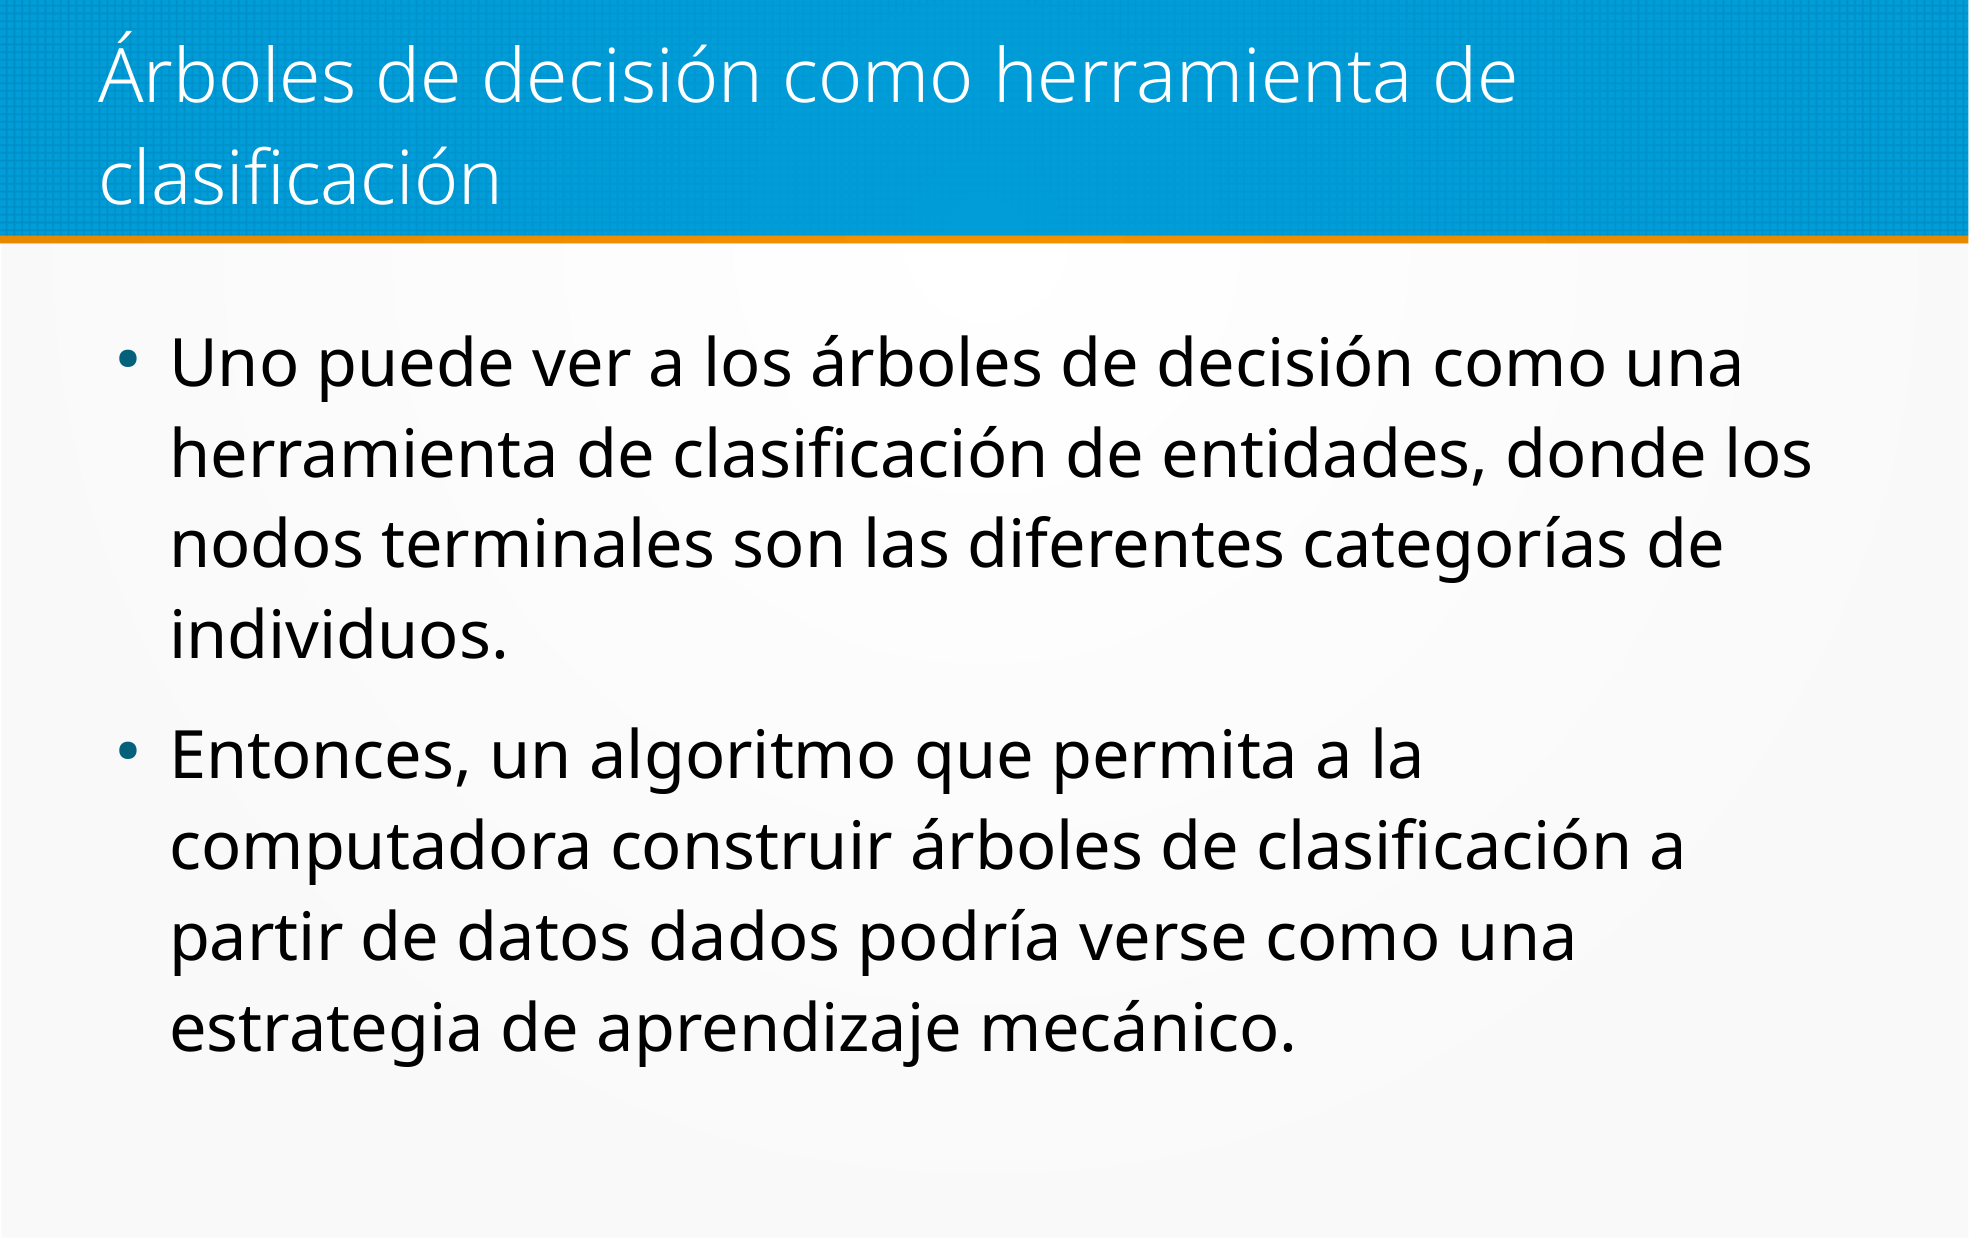

# Árboles de decisión como herramienta de clasificación
Uno puede ver a los árboles de decisión como una herramienta de clasificación de entidades, donde los nodos terminales son las diferentes categorías de individuos.
Entonces, un algoritmo que permita a la computadora construir árboles de clasificación a partir de datos dados podría verse como una estrategia de aprendizaje mecánico.